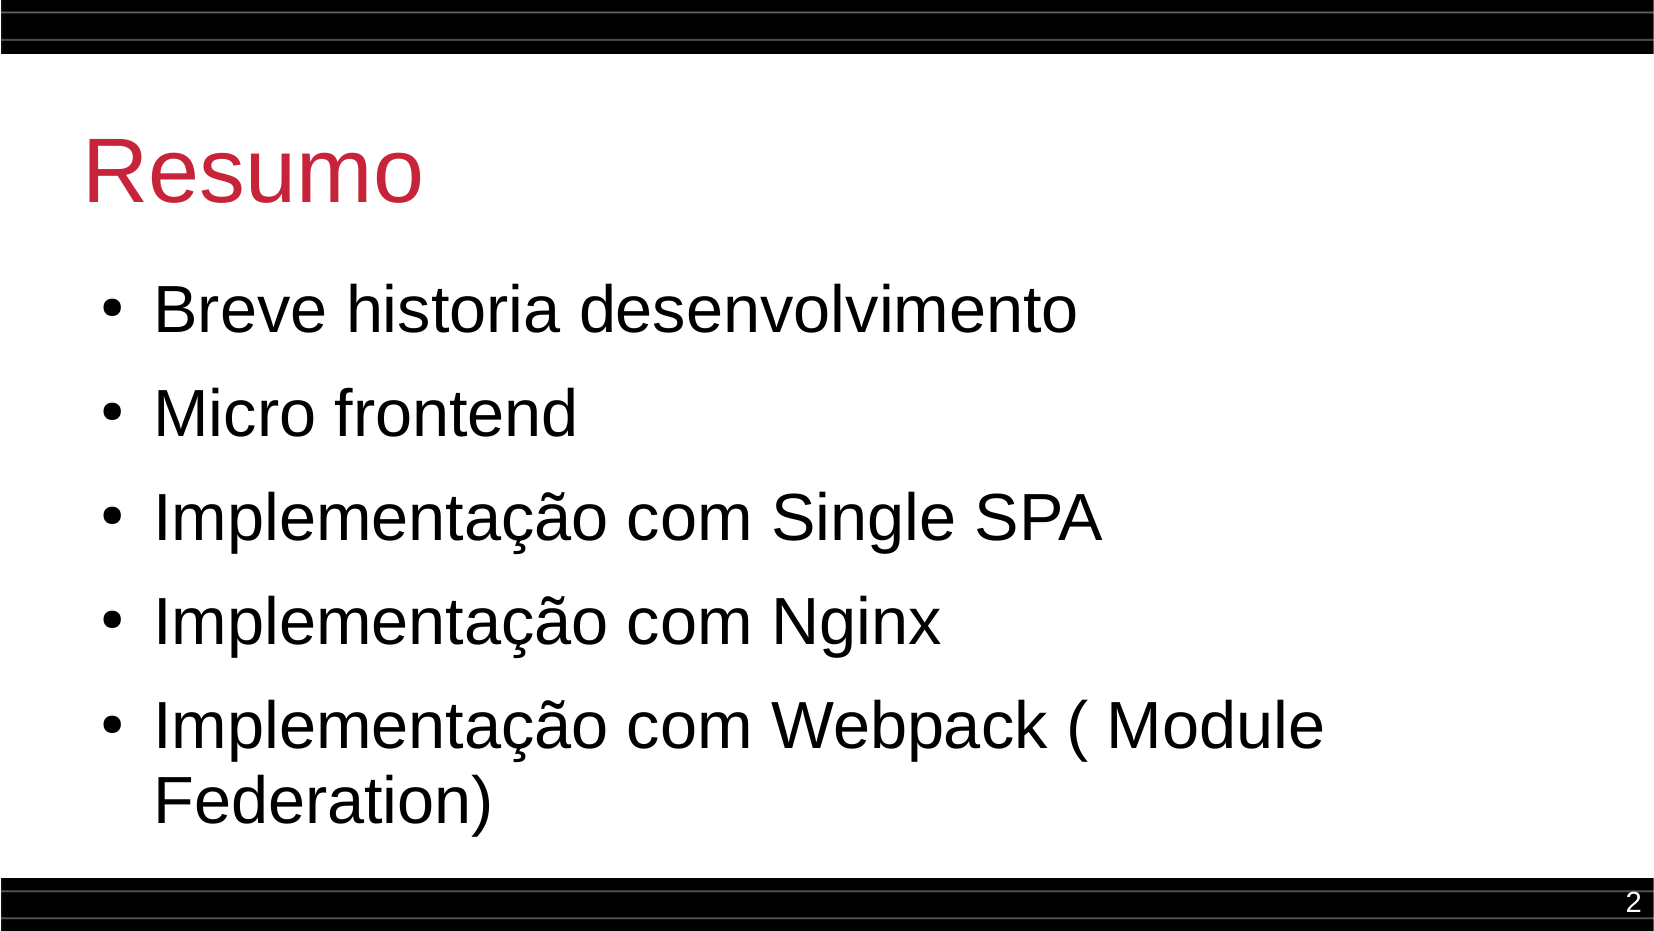

# Resumo
Breve historia desenvolvimento
Micro frontend
Implementação com Single SPA
Implementação com Nginx
Implementação com Webpack ( Module Federation)